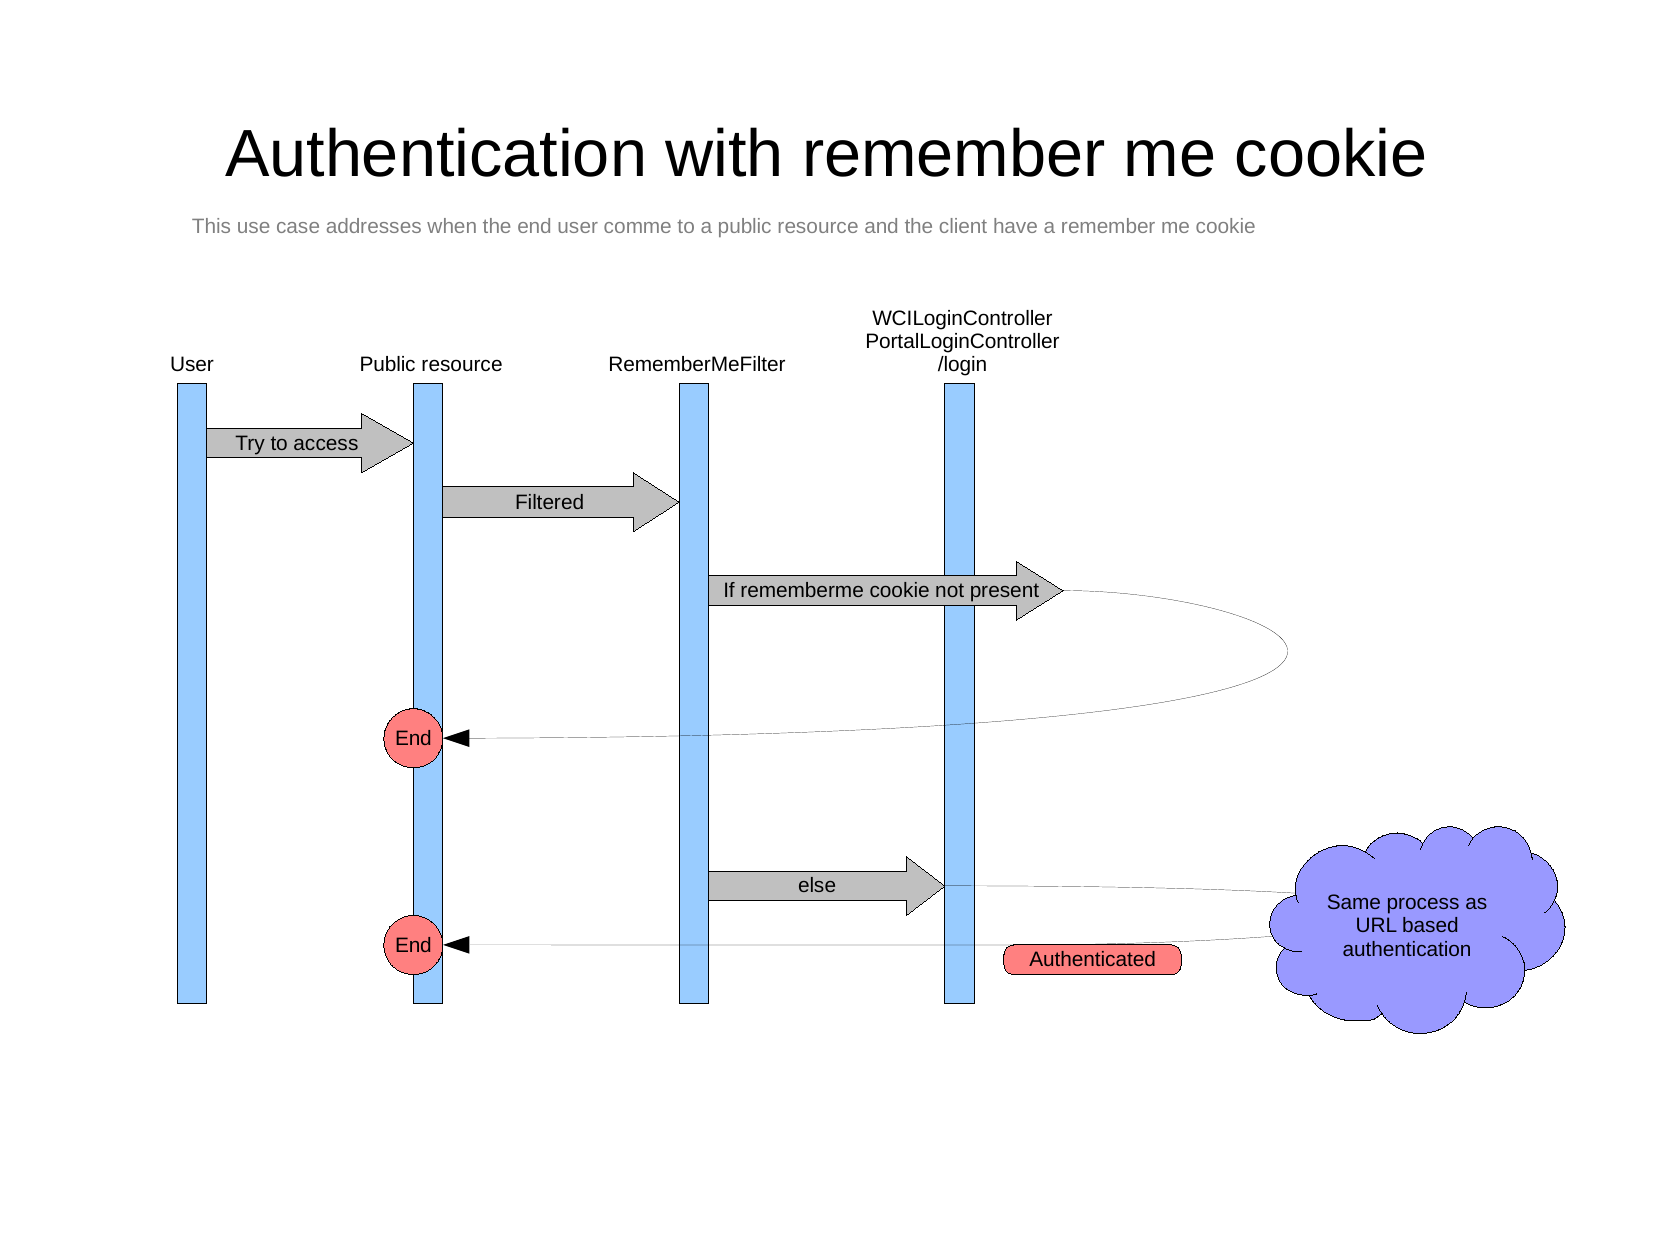

# Authentication with remember me cookie
This use case addresses when the end user comme to a public resource and the client have a remember me cookie
WCILoginController
PortalLoginController
/login
User
Public resource
RememberMeFilter
Try to access
Filtered
If rememberme cookie not present
End
Same process as
URL based
authentication
else
End
Authenticated